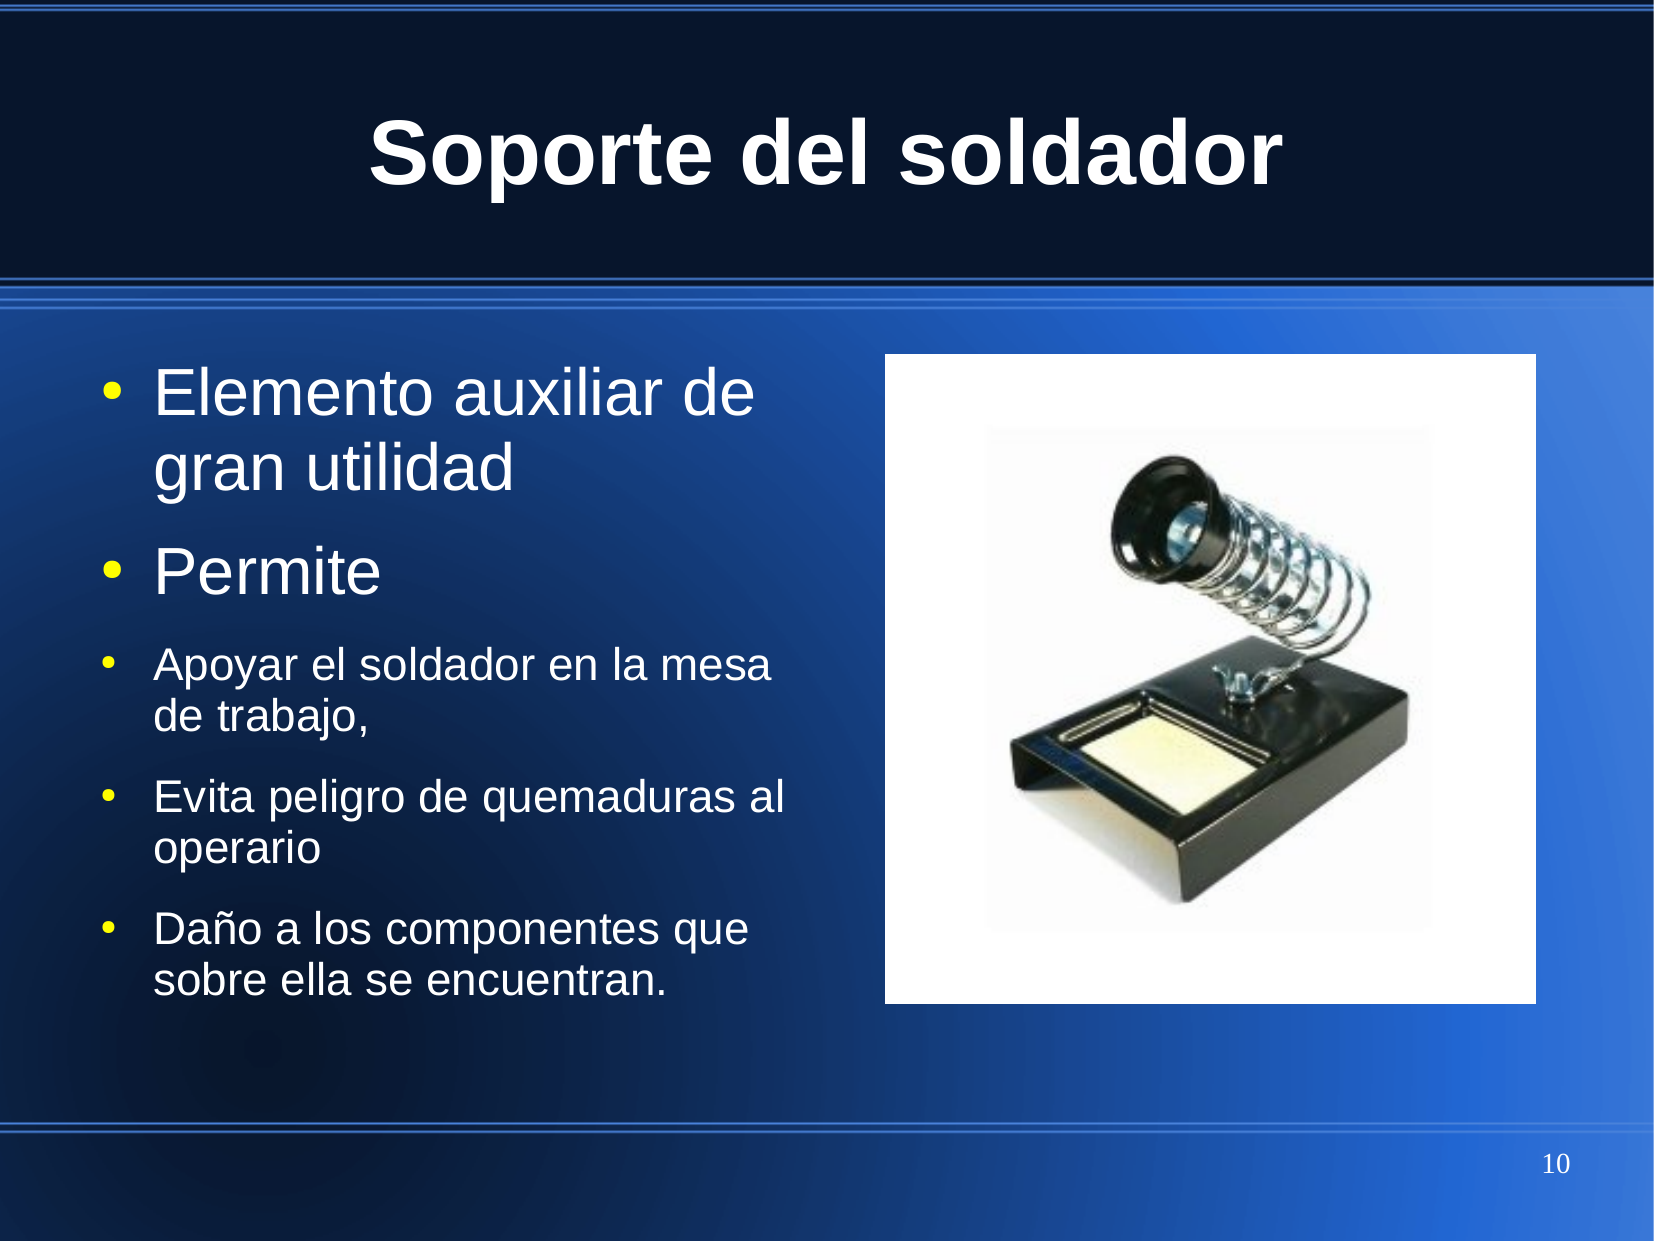

# Soporte del soldador
Elemento auxiliar de gran utilidad
Permite
Apoyar el soldador en la mesa de trabajo,
Evita peligro de quemaduras al operario
Daño a los componentes que sobre ella se encuentran.
10